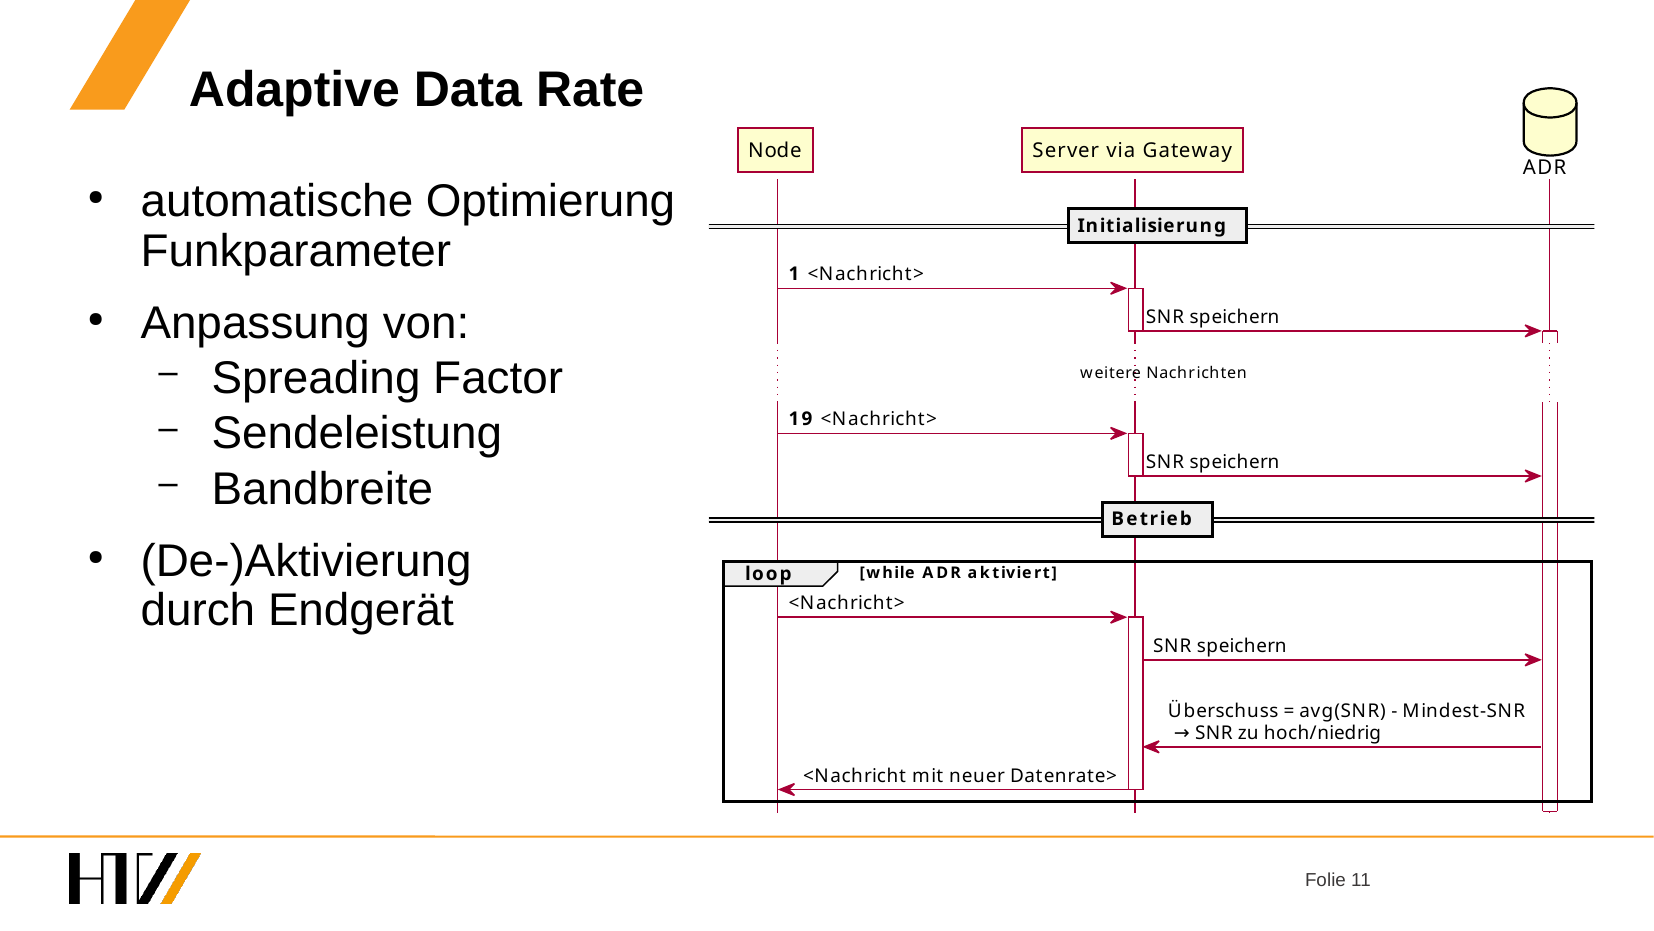

Adaptive Data Rate
# automatische Optimierung Funkparameter
Anpassung von:
Spreading Factor
Sendeleistung
Bandbreite
(De-)Aktivierung
durch Endgerät
Folie